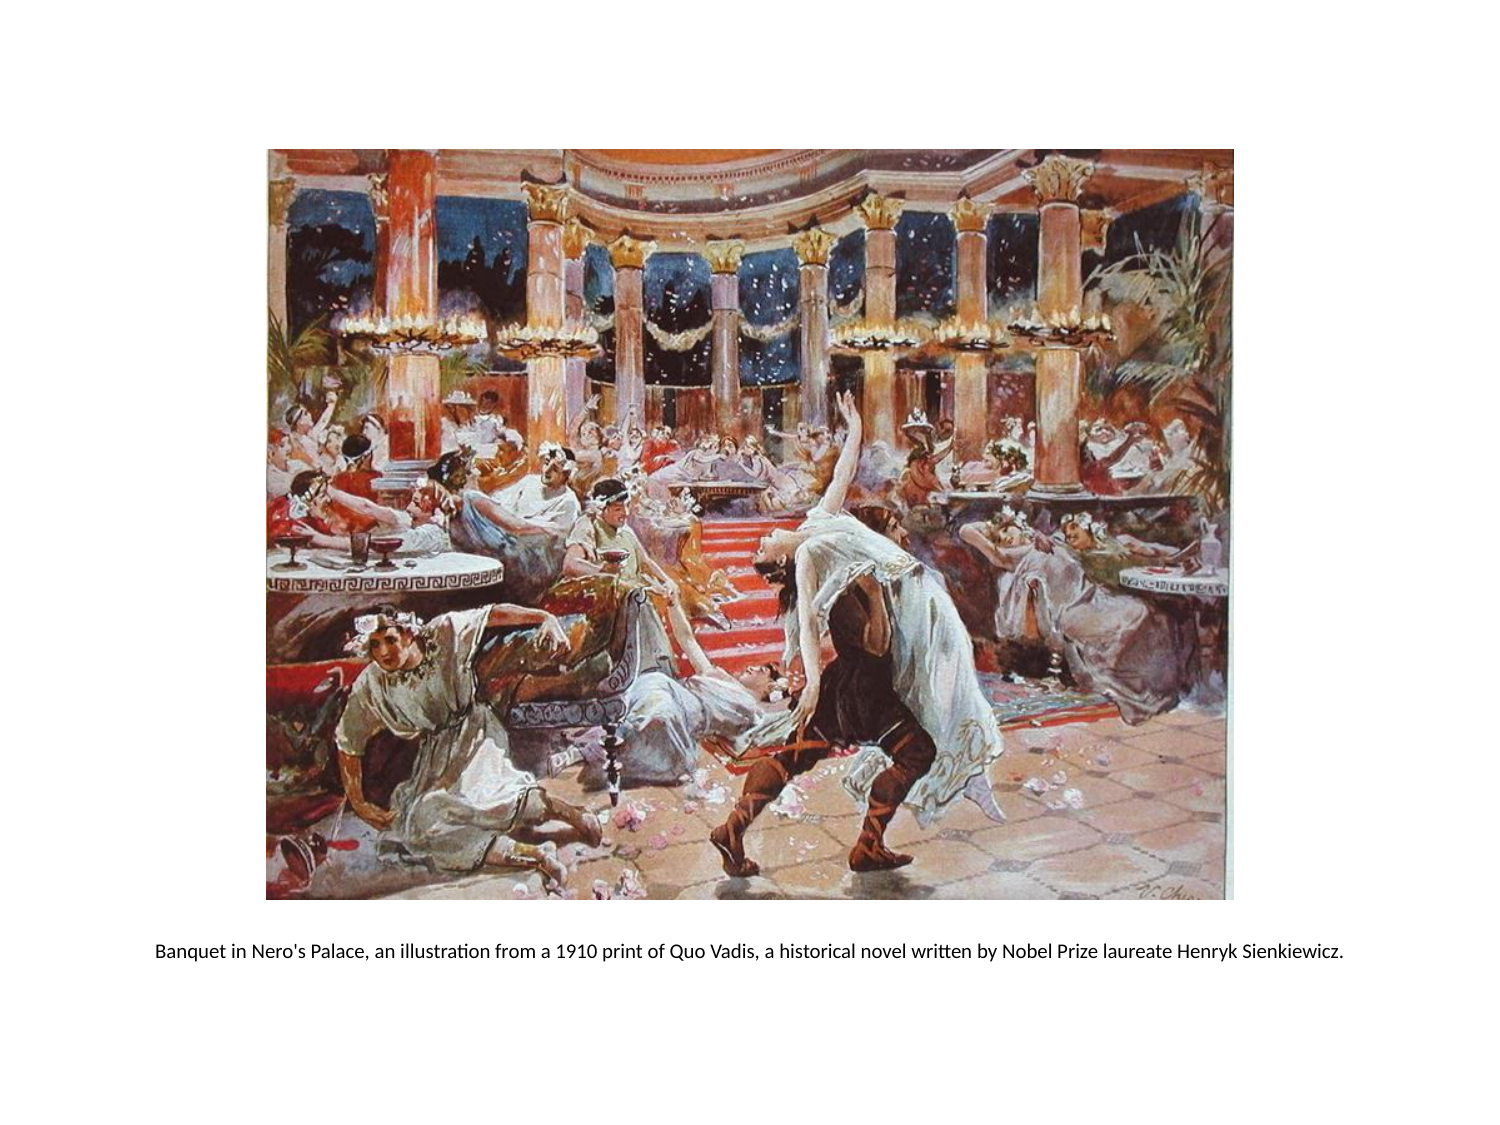

Banquet in Nero's Palace, an illustration from a 1910 print of Quo Vadis, a historical novel written by Nobel Prize laureate Henryk Sienkiewicz.